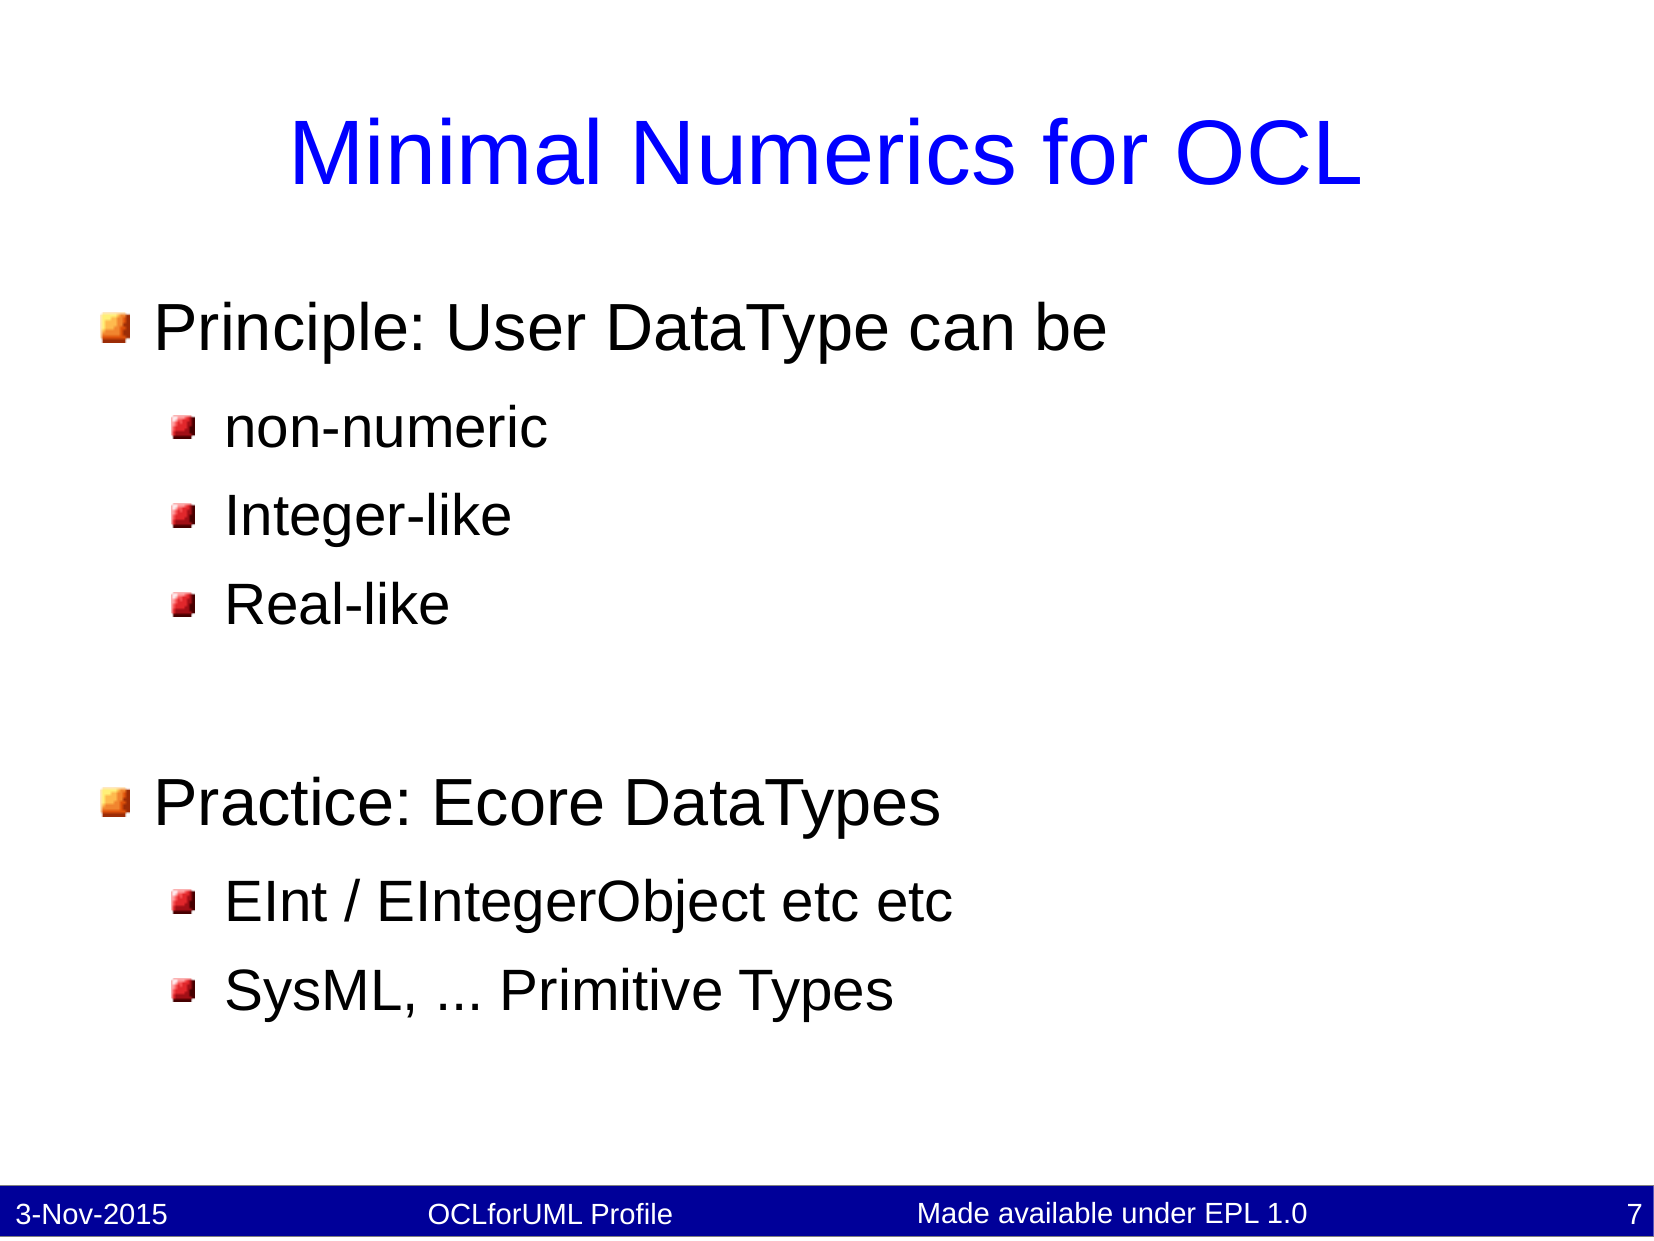

# Minimal Numerics for OCL
Principle: User DataType can be
non-numeric
Integer-like
Real-like
Practice: Ecore DataTypes
EInt / EIntegerObject etc etc
SysML, ... Primitive Types
3-Nov-2015
OCLforUML Profile
7